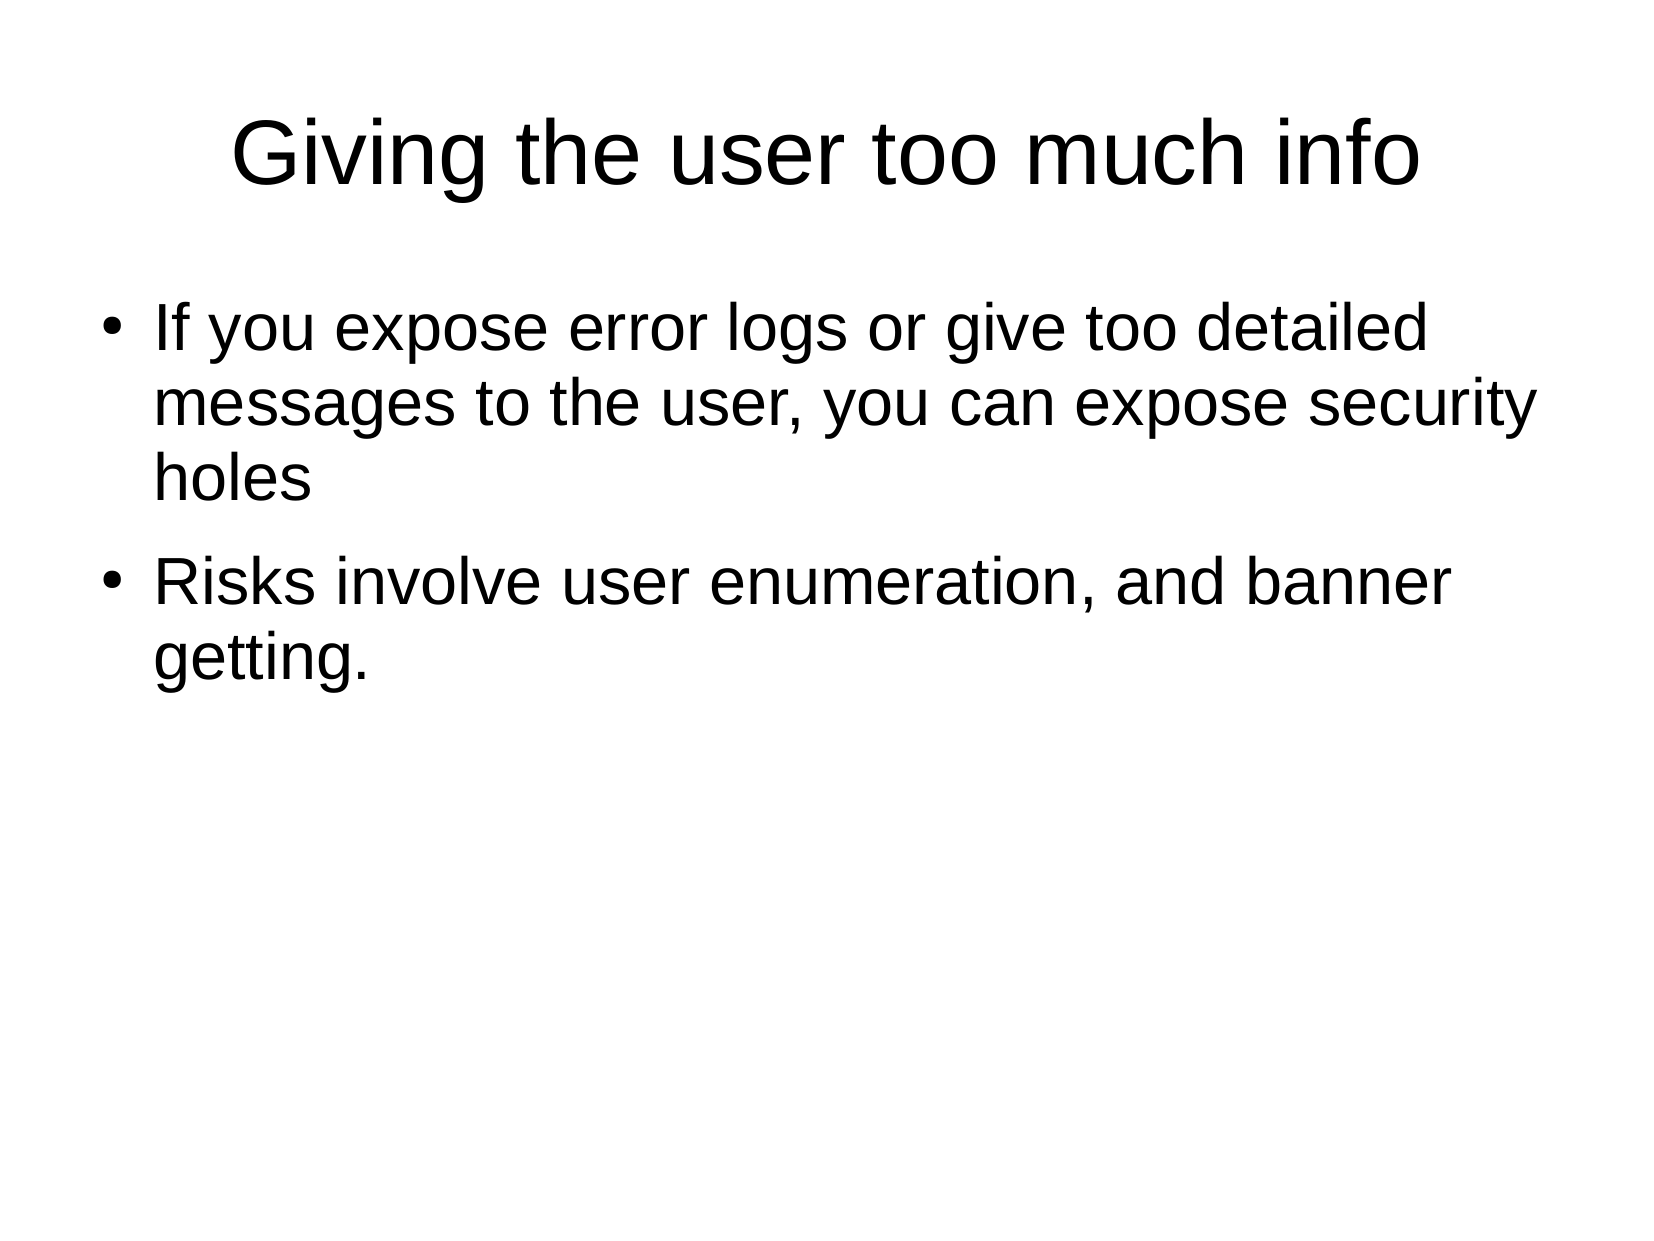

# Giving the user too much info
If you expose error logs or give too detailed messages to the user, you can expose security holes
Risks involve user enumeration, and banner getting.